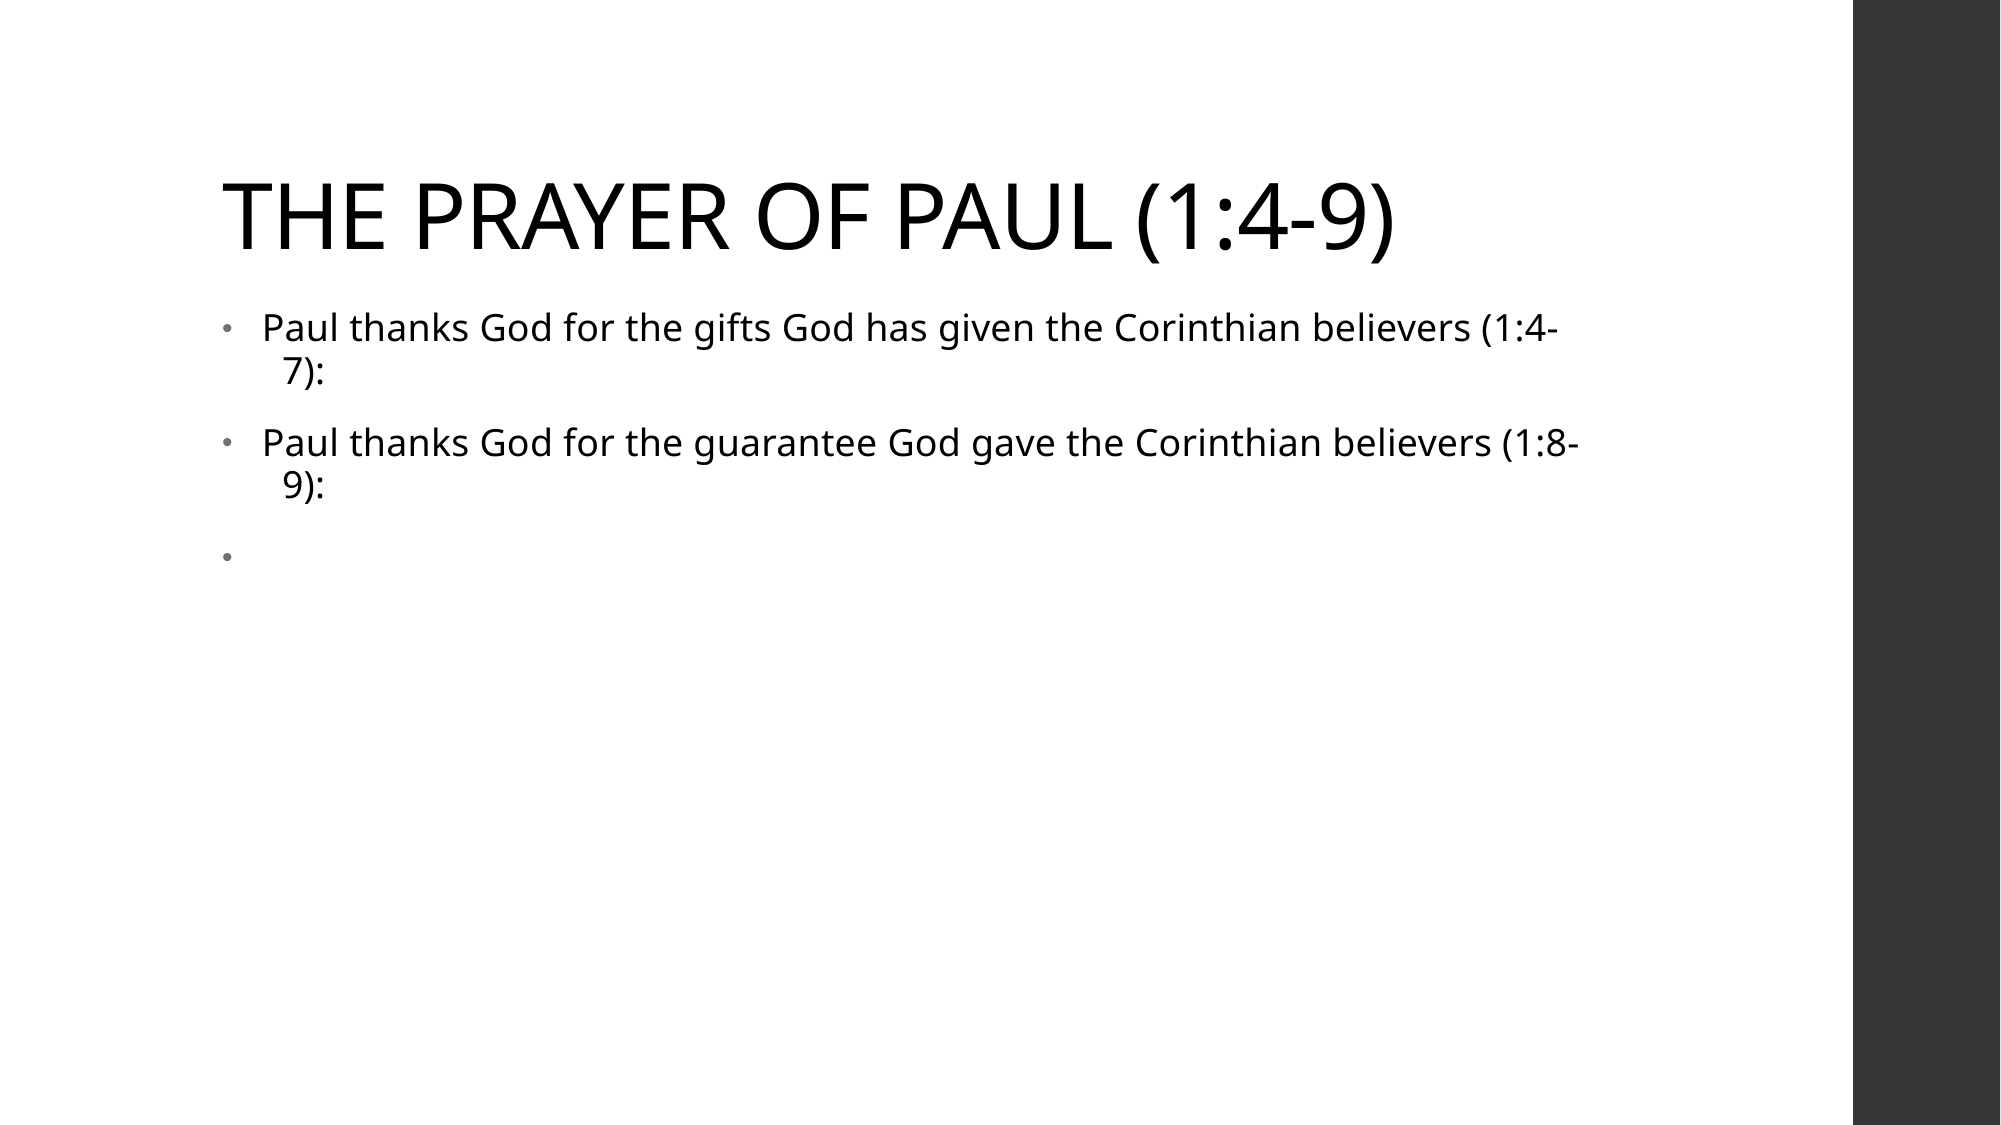

# THE PRAYER OF PAUL (1:4-9)
 Paul thanks God for the gifts God has given the Corinthian believers (1:4-7):
 Paul thanks God for the guarantee God gave the Corinthian believers (1:8-9):